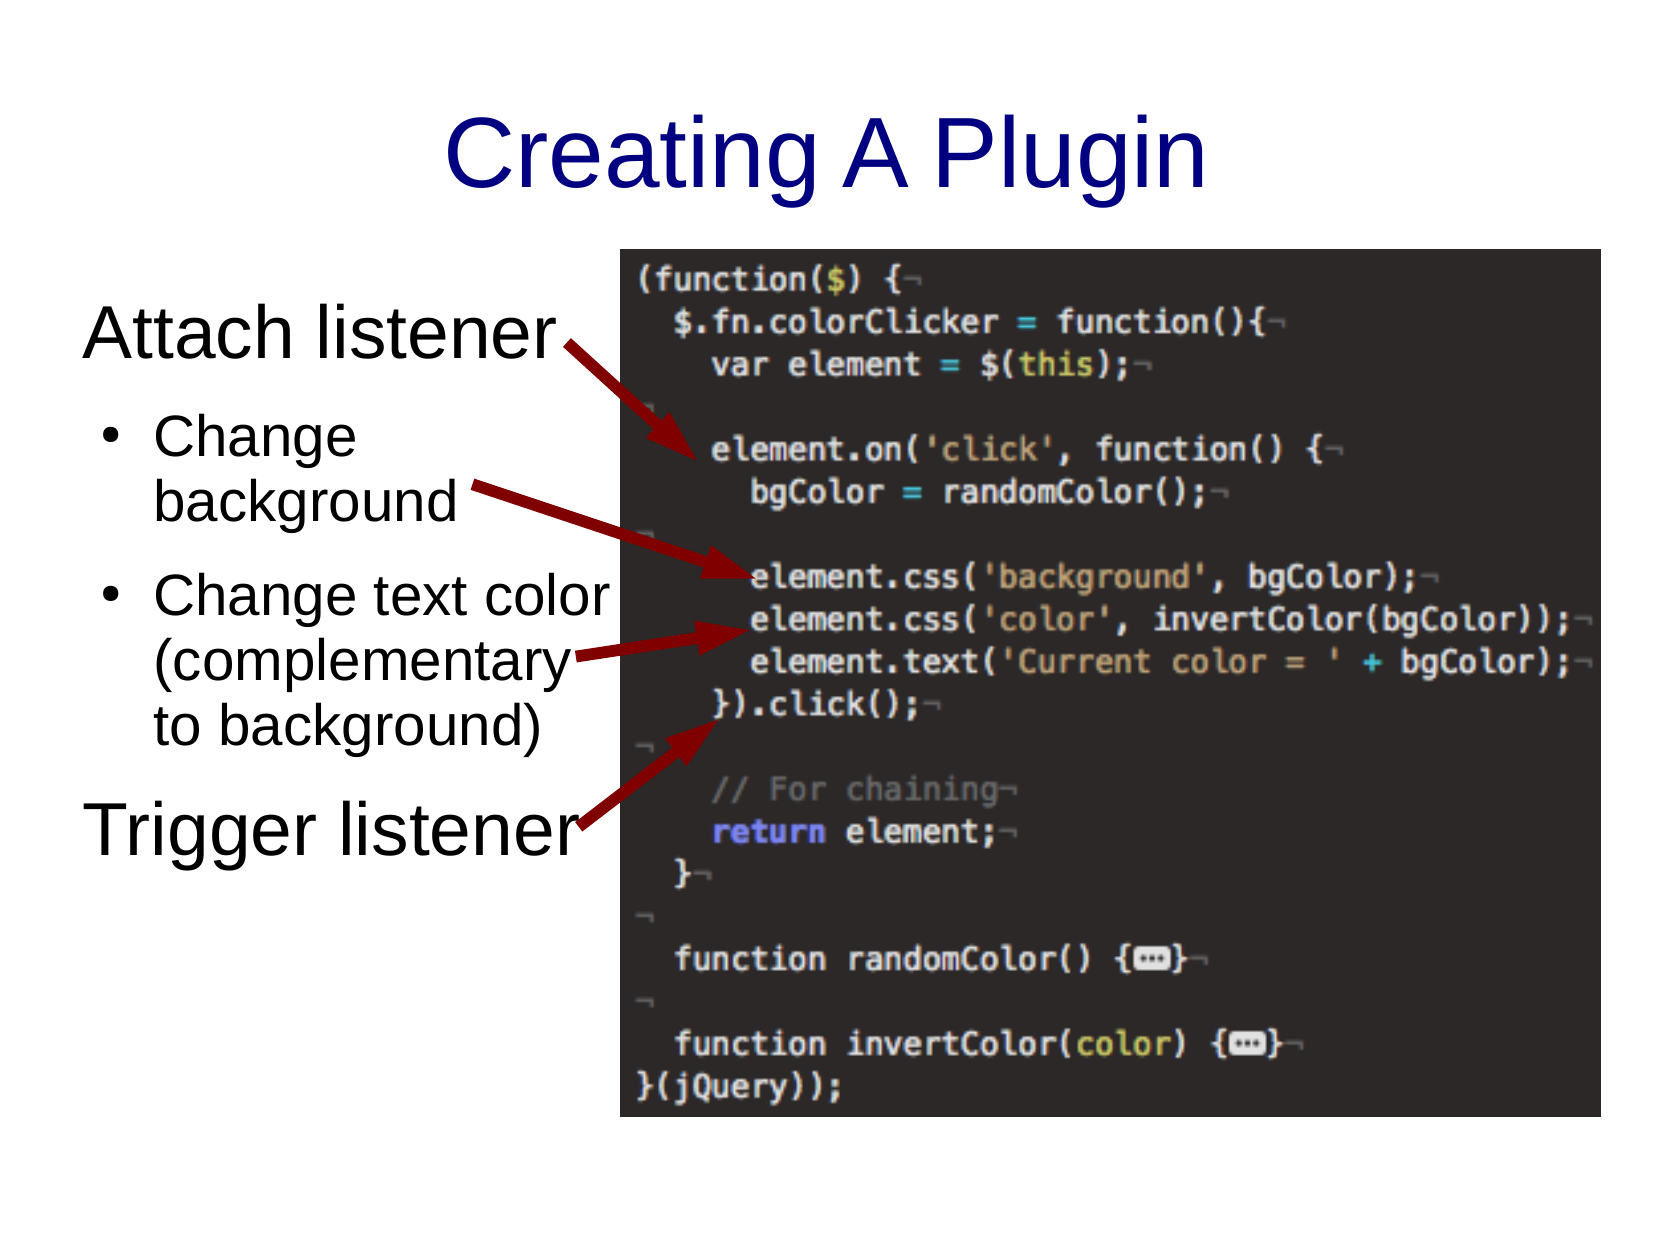

# Creating A Plugin
Attach listener
Change background
Change text color (complementary to background)
Trigger listener